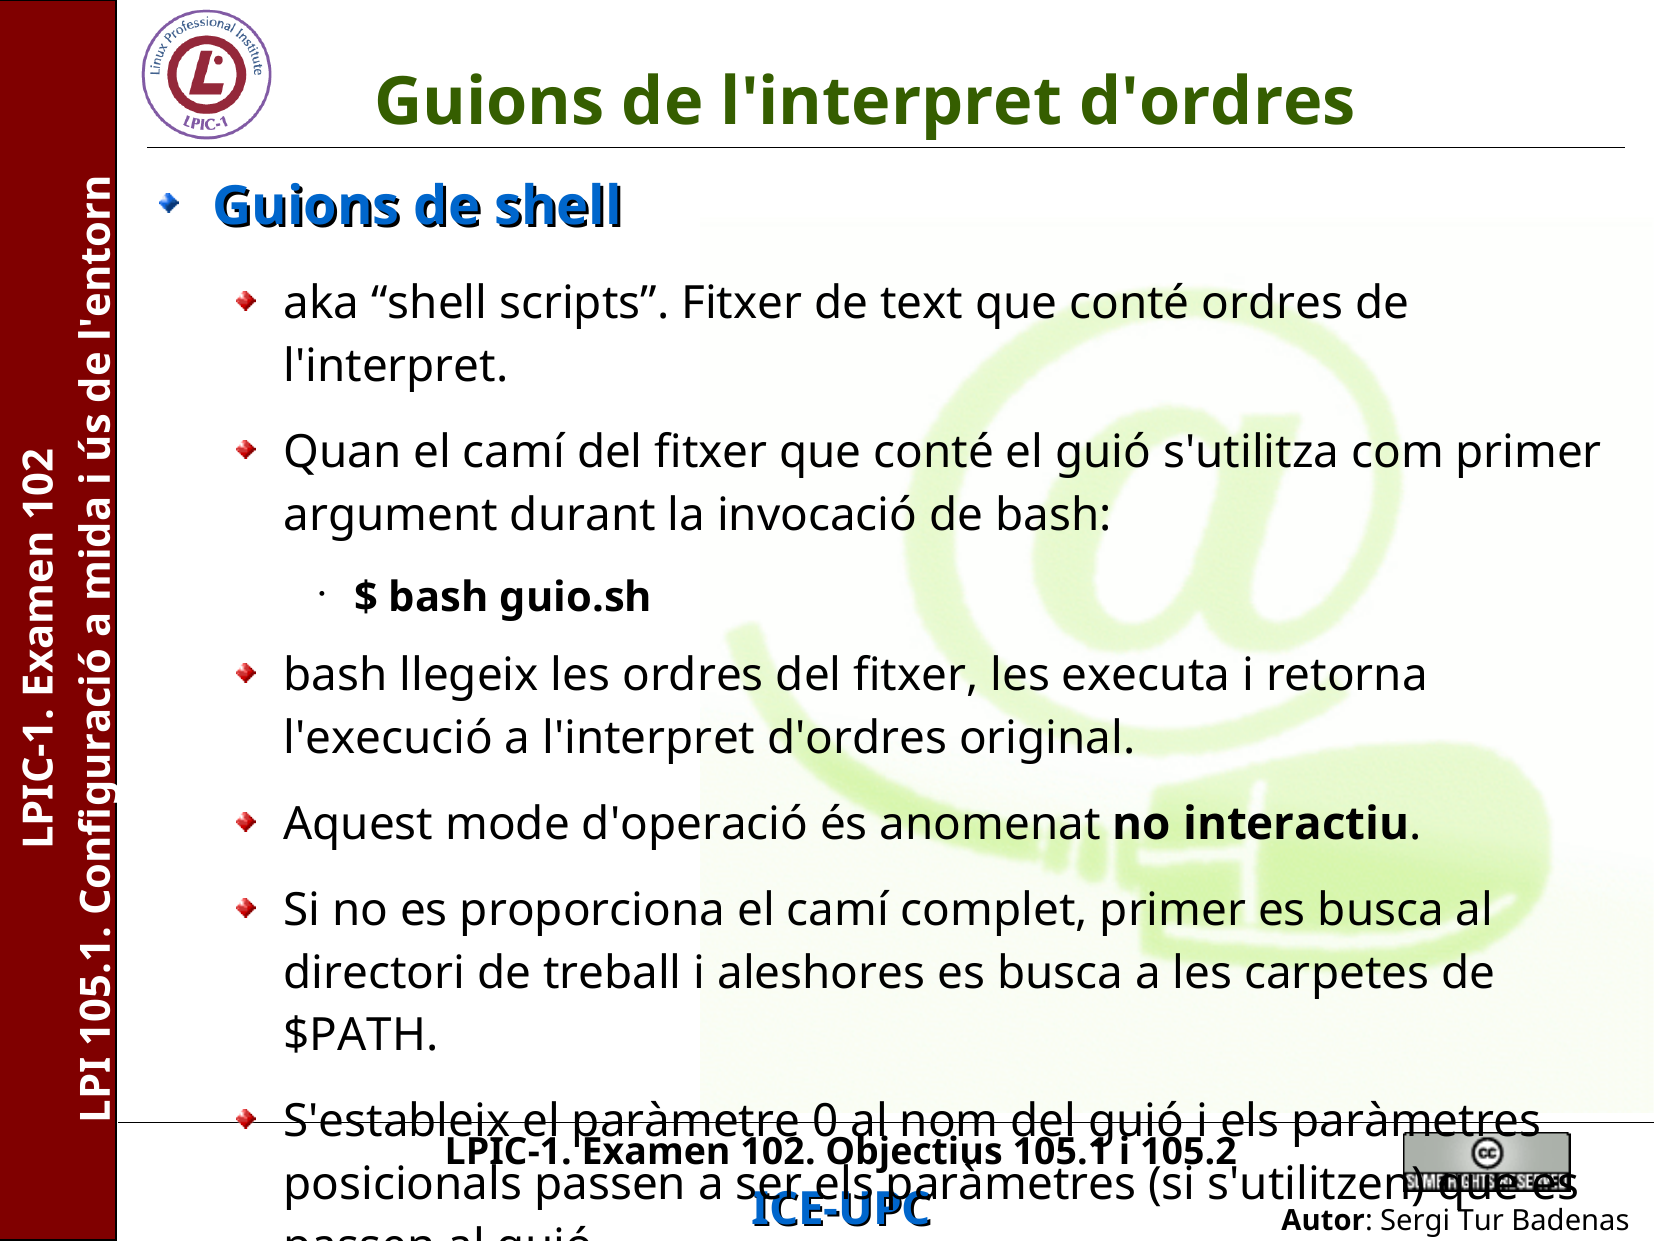

# Guions de l'interpret d'ordres
Guions de shell
aka “shell scripts”. Fitxer de text que conté ordres de l'interpret.
Quan el camí del fitxer que conté el guió s'utilitza com primer argument durant la invocació de bash:
$ bash guio.sh
bash llegeix les ordres del fitxer, les executa i retorna l'execució a l'interpret d'ordres original.
Aquest mode d'operació és anomenat no interactiu.
Si no es proporciona el camí complet, primer es busca al directori de treball i aleshores es busca a les carpetes de $PATH.
S'estableix el paràmetre 0 al nom del guió i els paràmetres posicionals passen a ser els paràmetres (si s'utilitzen) que es passen al guió.